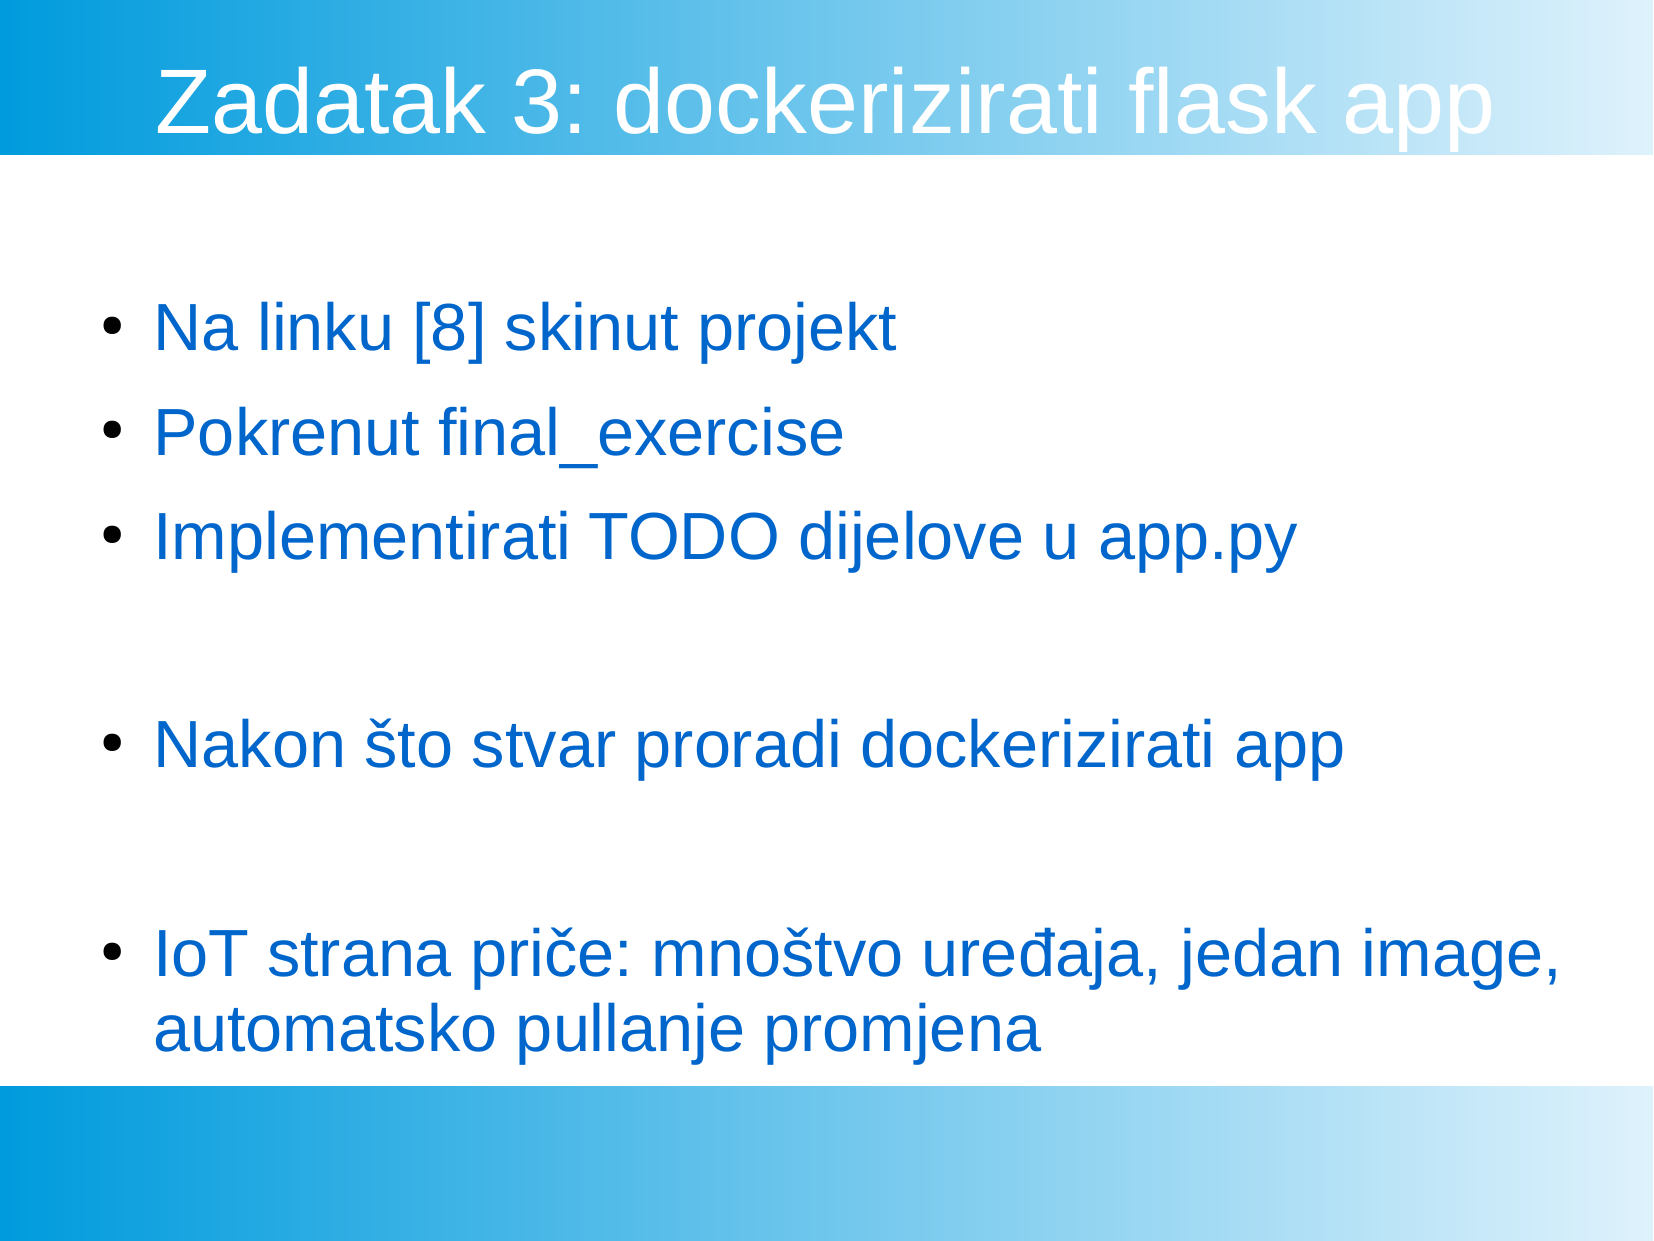

# Zadatak 3: dockerizirati flask app
Na linku [8] skinut projekt
Pokrenut final_exercise
Implementirati TODO dijelove u app.py
Nakon što stvar proradi dockerizirati app
IoT strana priče: mnoštvo uređaja, jedan image, automatsko pullanje promjena